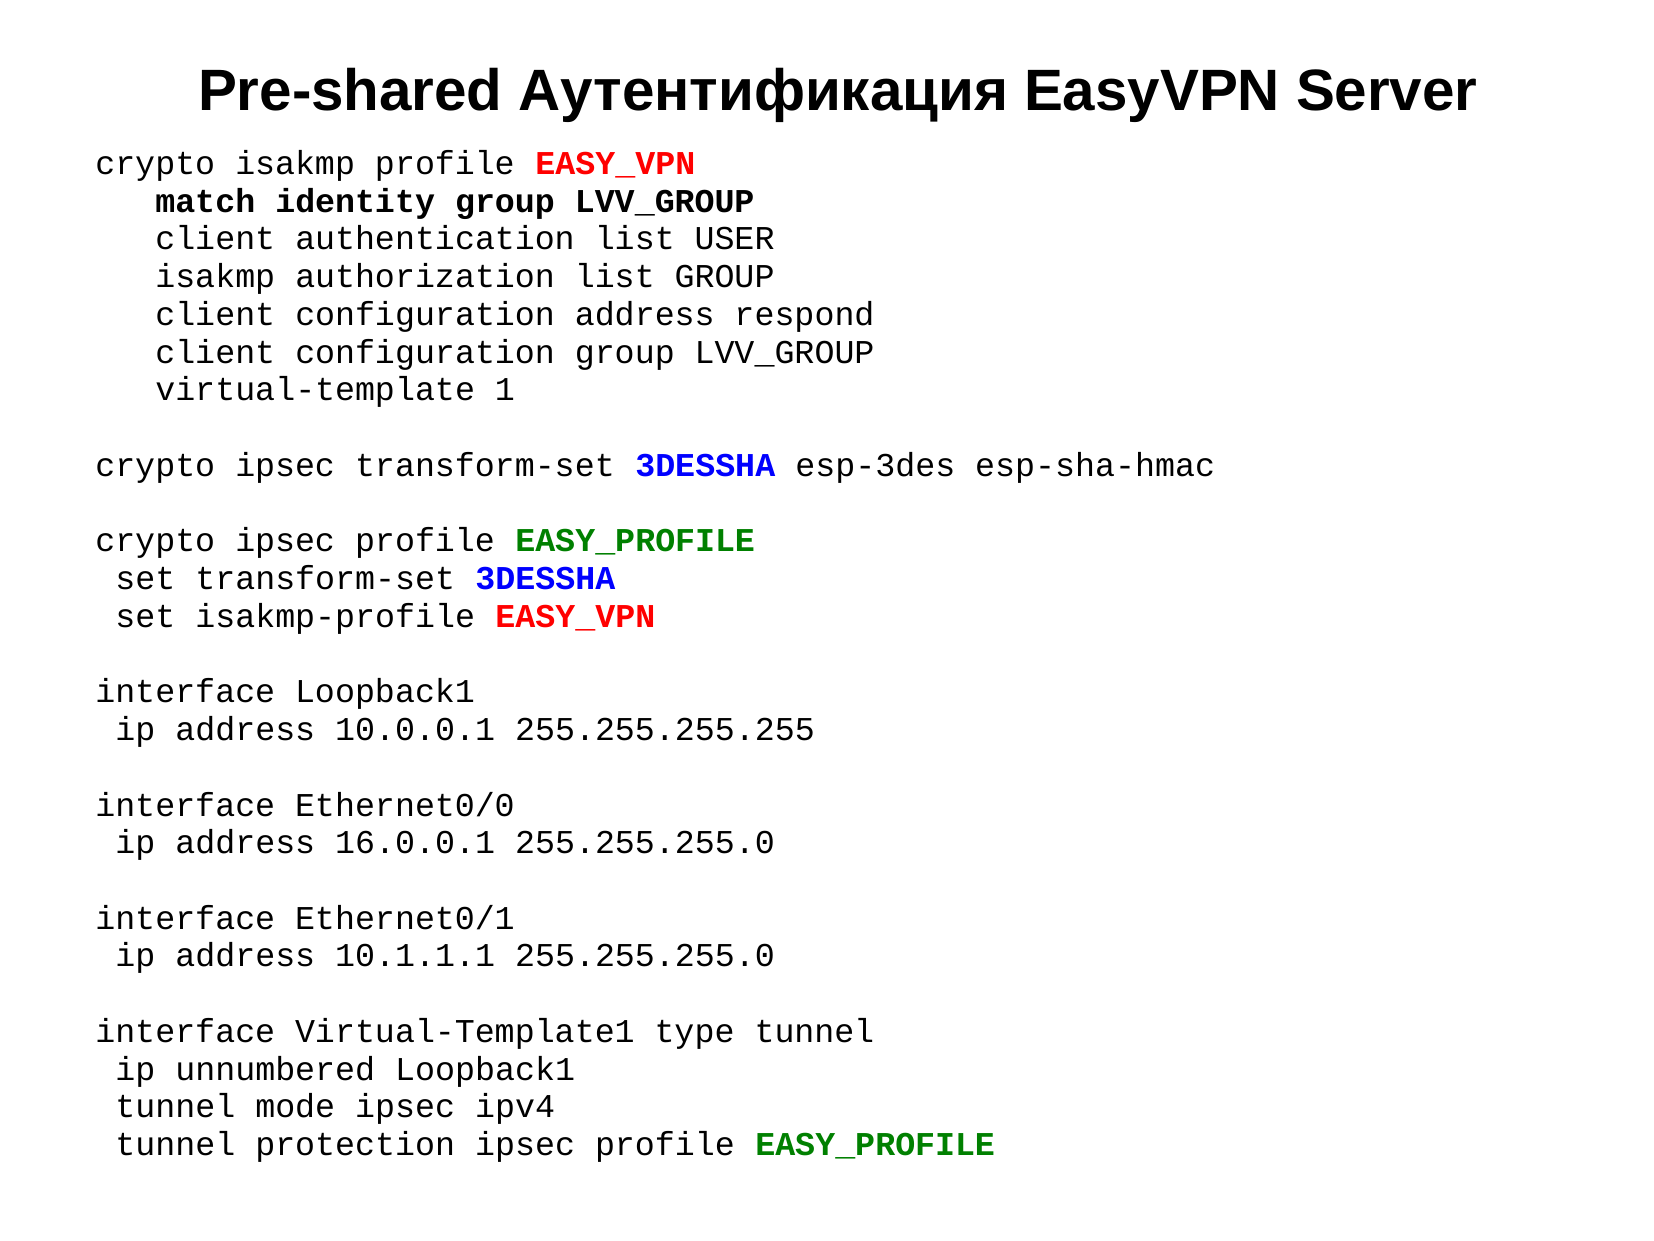

Pre-shared Аутентификация EasyVPN Server
# crypto isakmp profile EASY_VPN
 match identity group LVV_GROUP
 client authentication list USER
 isakmp authorization list GROUP
 client configuration address respond
 client configuration group LVV_GROUP
 virtual-template 1
crypto ipsec transform-set 3DESSHA esp-3des esp-sha-hmac
crypto ipsec profile EASY_PROFILE
 set transform-set 3DESSHA
 set isakmp-profile EASY_VPN
interface Loopback1
 ip address 10.0.0.1 255.255.255.255
interface Ethernet0/0
 ip address 16.0.0.1 255.255.255.0
interface Ethernet0/1
 ip address 10.1.1.1 255.255.255.0
interface Virtual-Template1 type tunnel
 ip unnumbered Loopback1
 tunnel mode ipsec ipv4
 tunnel protection ipsec profile EASY_PROFILE